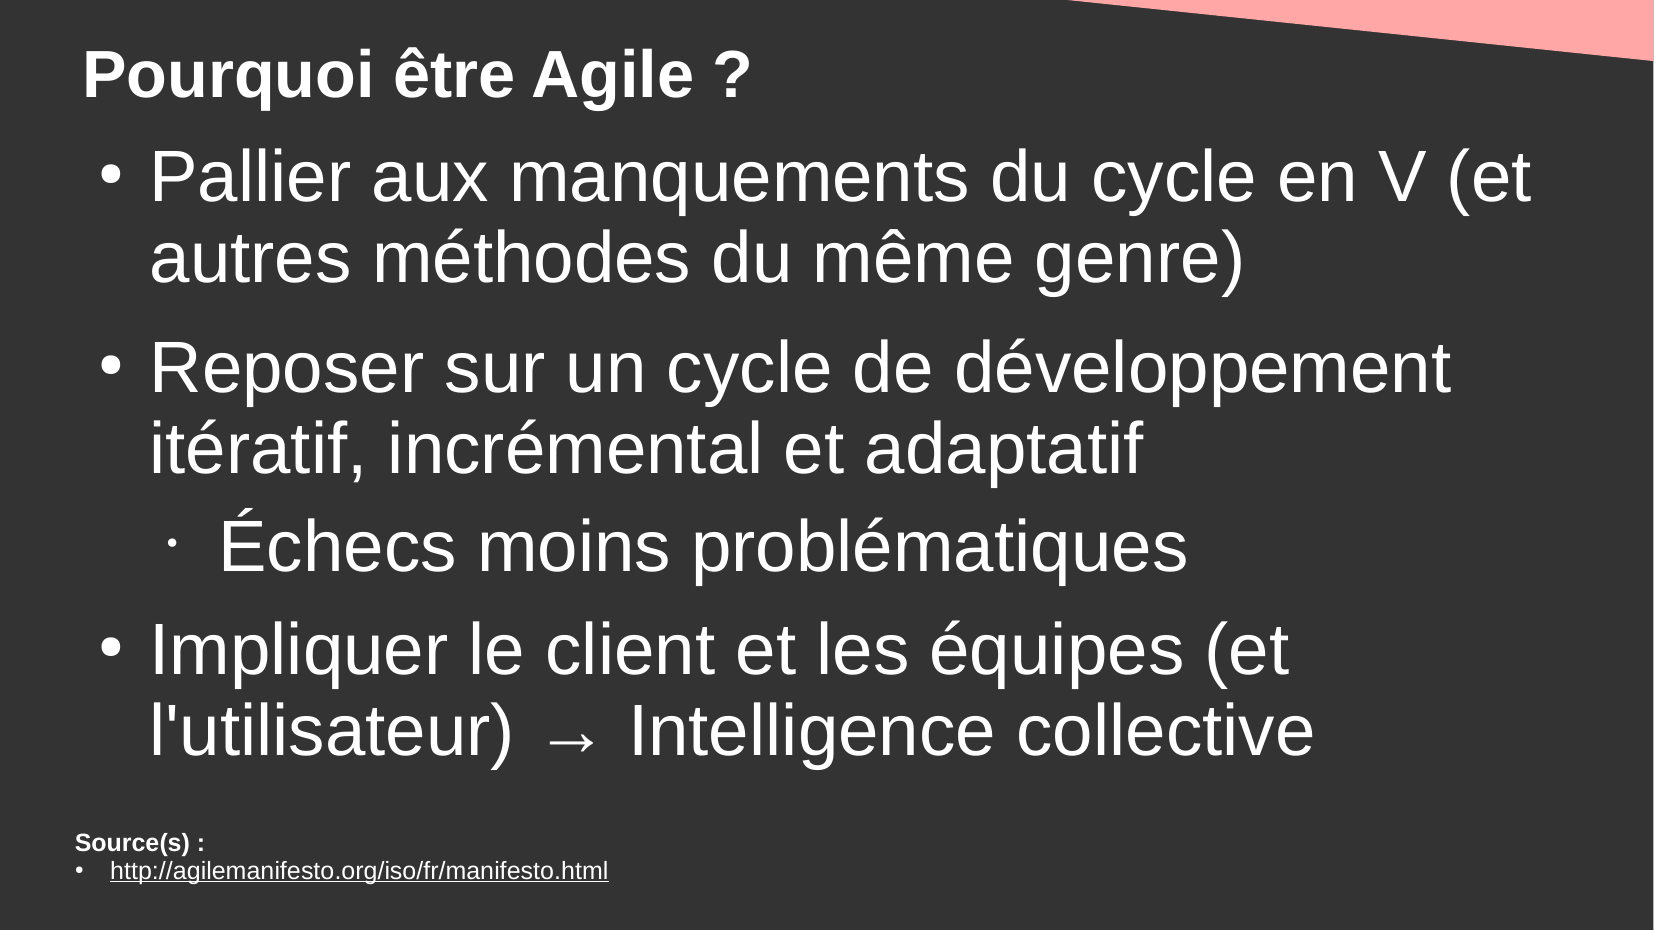

# Pourquoi être Agile ?
Pallier aux manquements du cycle en V (et autres méthodes du même genre)
Reposer sur un cycle de développement	 itératif, incrémental et adaptatif
Échecs moins problématiques
Impliquer le client et les équipes (et l'utilisateur) → Intelligence collective
Source(s) :
http://agilemanifesto.org/iso/fr/manifesto.html